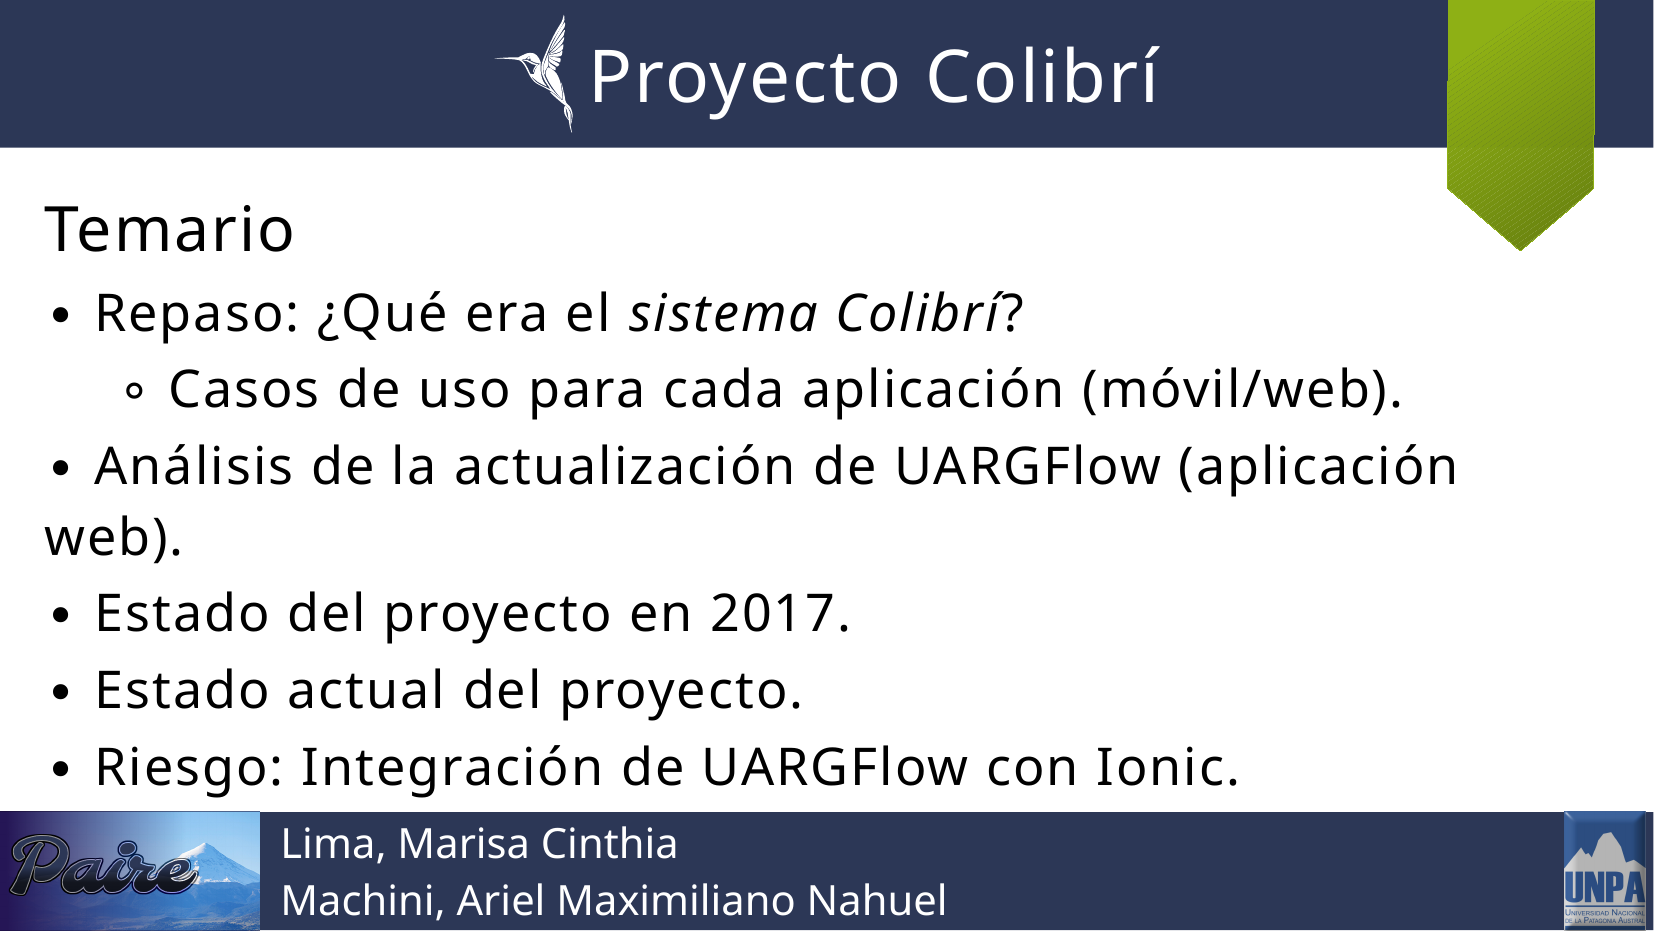

Proyecto Colibrí
Temario
∙ Repaso: ¿Qué era el sistema Colibrí?
	∘ Casos de uso para cada aplicación (móvil/web).
∙ Análisis de la actualización de UARGFlow (aplicación web).
∙ Estado del proyecto en 2017.
∙ Estado actual del proyecto.
∙ Riesgo: Integración de UARGFlow con Ionic.
Lima, Marisa Cinthia
Machini, Ariel Maximiliano Nahuel